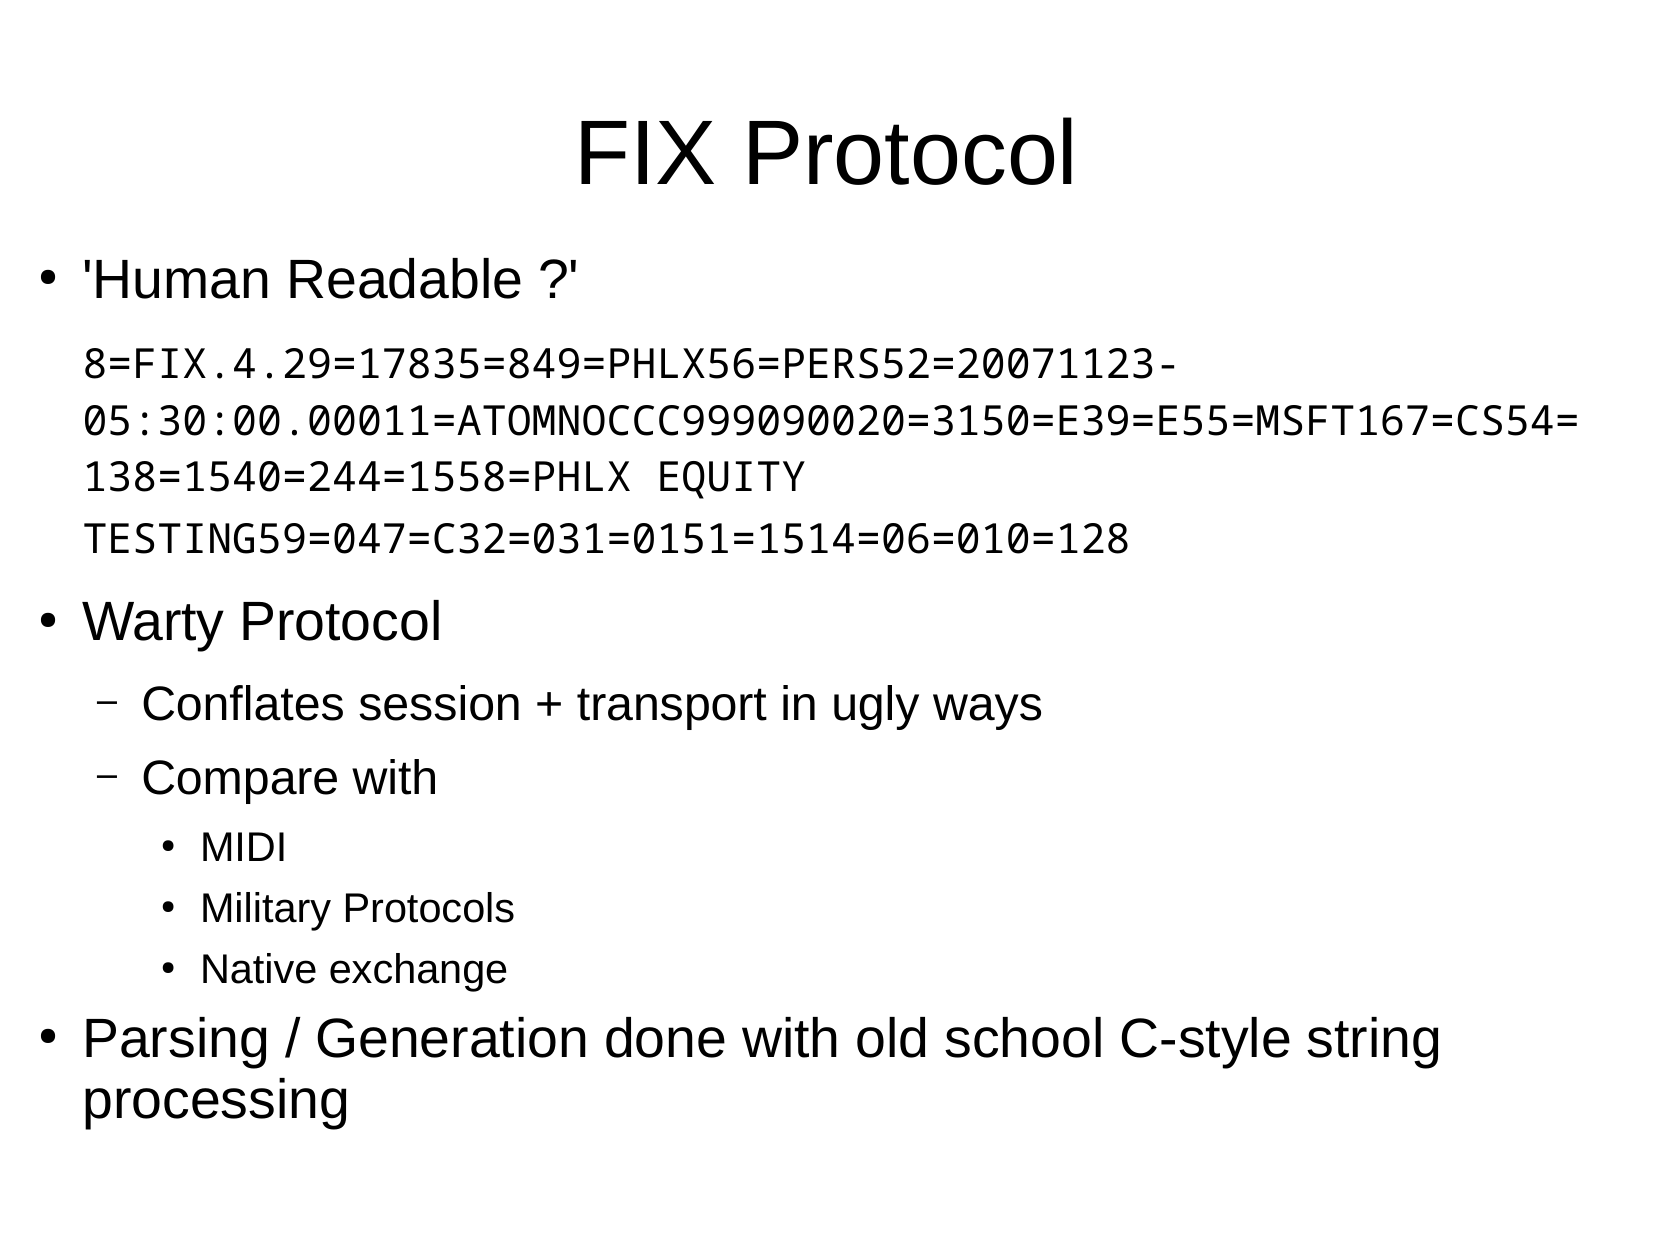

# FIX Protocol
'Human Readable ?'
8=FIX.4.29=17835=849=PHLX56=PERS52=20071123-05:30:00.00011=ATOMNOCCC999090020=3150=E39=E55=MSFT167=CS54=138=1540=244=1558=PHLX EQUITY TESTING59=047=C32=031=0151=1514=06=010=128
Warty Protocol
Conflates session + transport in ugly ways
Compare with
MIDI
Military Protocols
Native exchange
Parsing / Generation done with old school C-style string processing